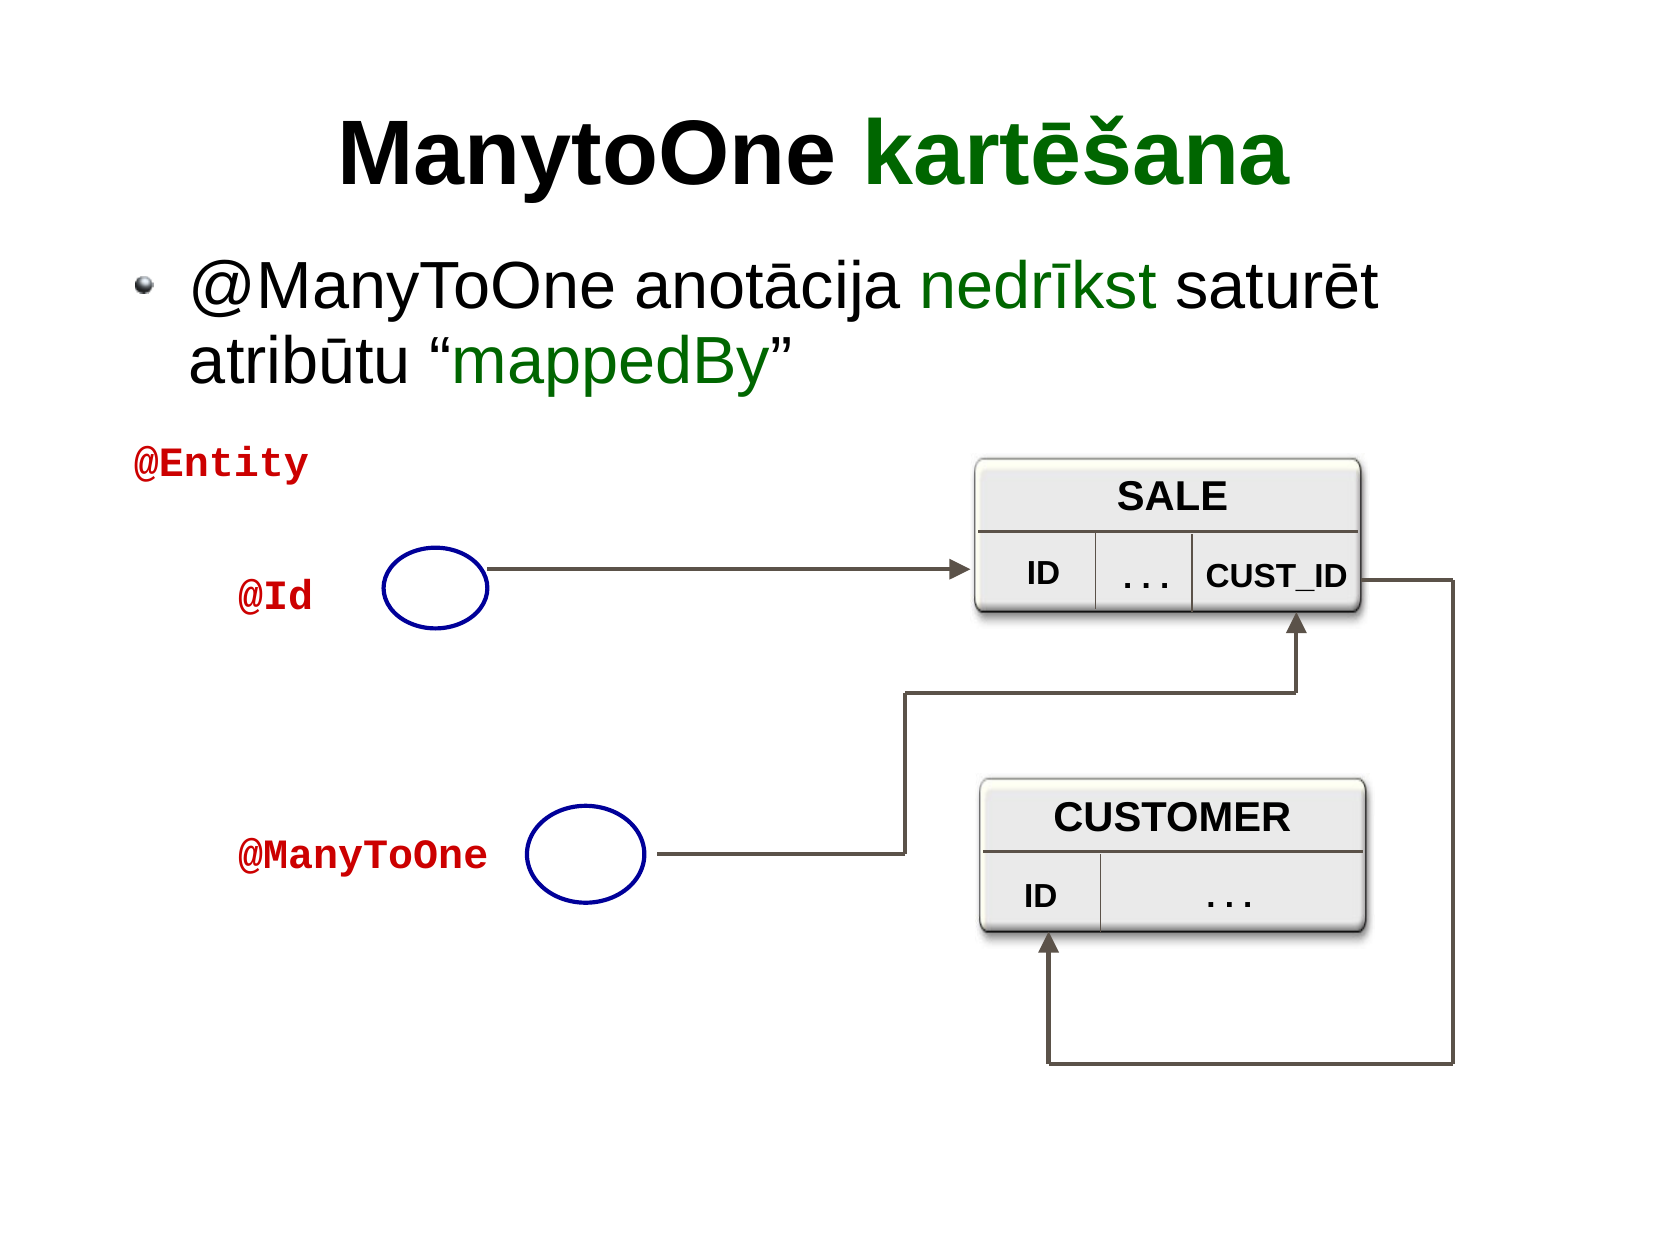

# ManytoOne kartēšana
@ManyToOne anotācija nedrīkst saturēt atribūtu “mappedBy”
@Entity
@Id
@ManyToOne
SALE
ID
CUST_ID
. . .
CUSTOMER
ID
. . .